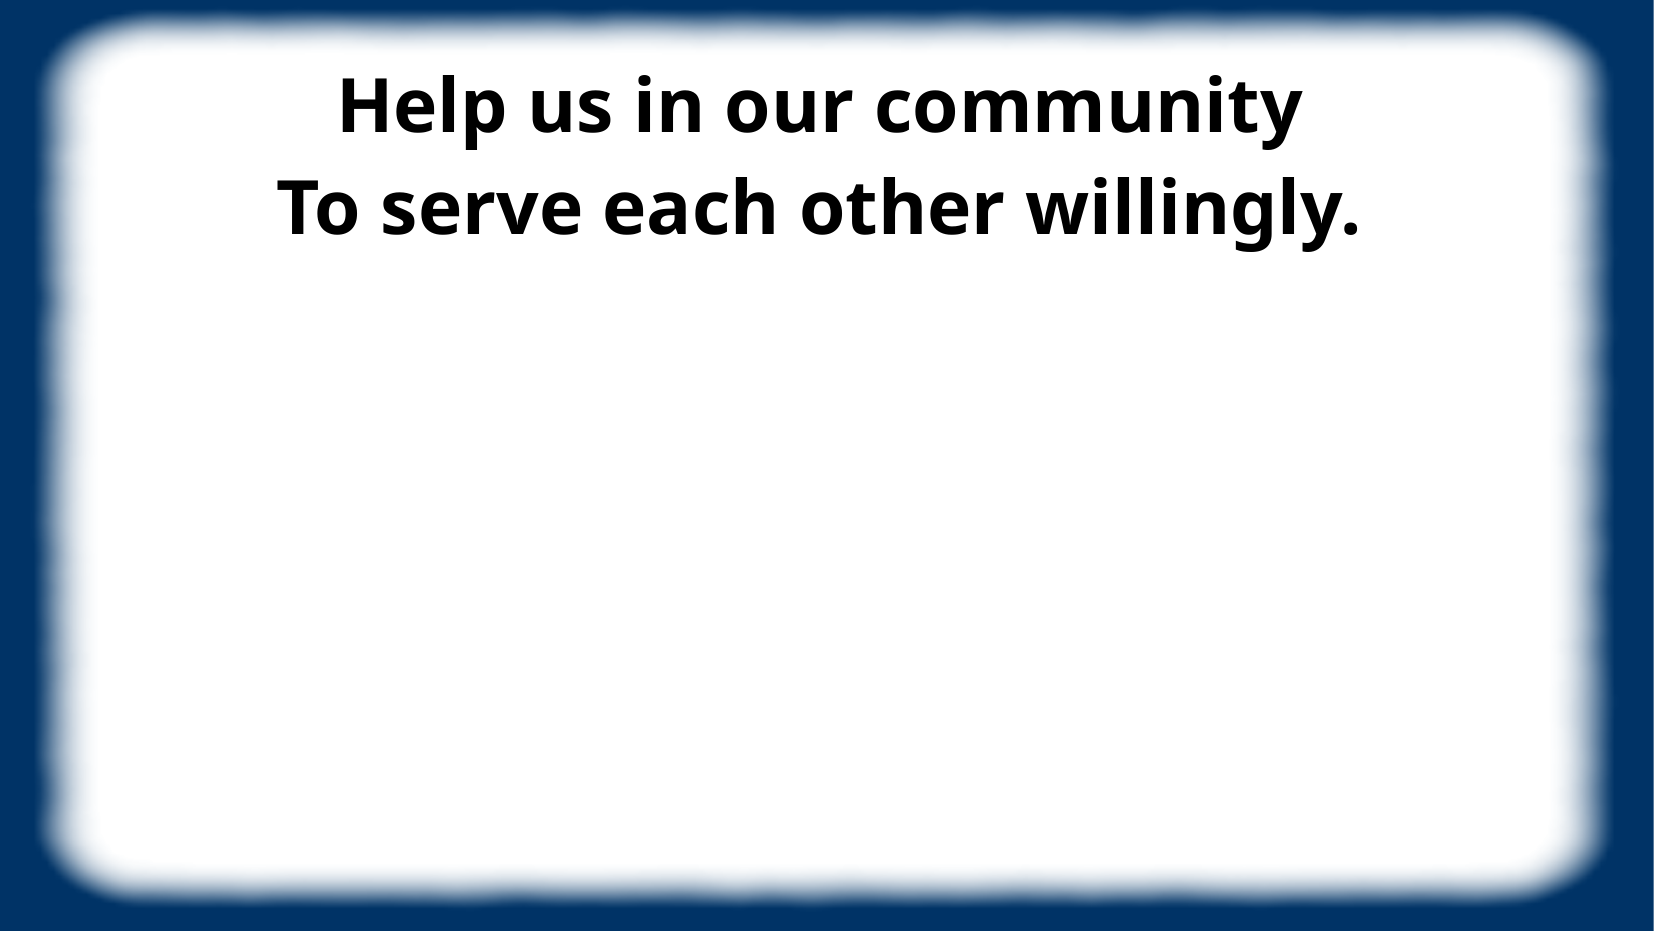

Help us in our community
To serve each other willingly.